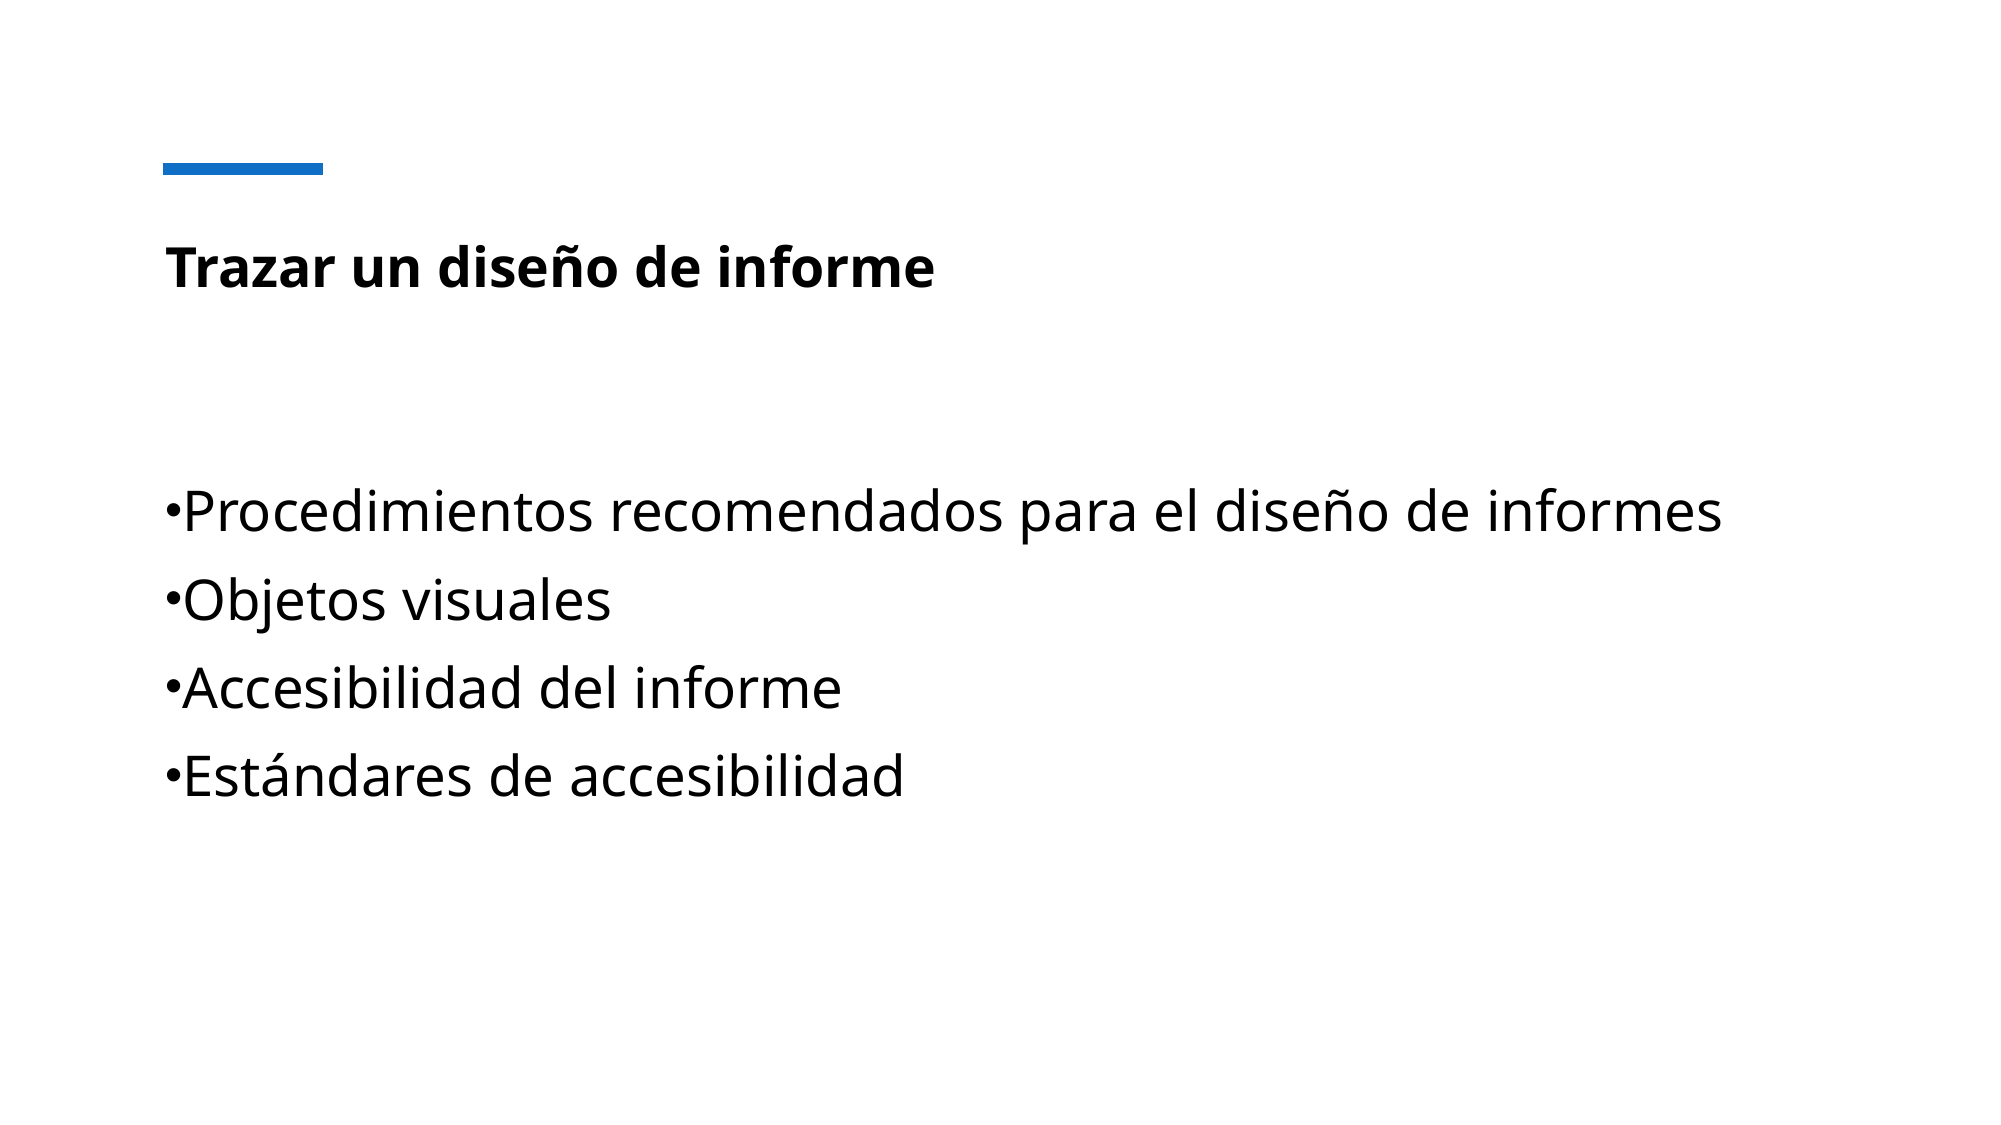

# Trazar un diseño de informe
Procedimientos recomendados para el diseño de informes
Objetos visuales
Accesibilidad del informe
Estándares de accesibilidad